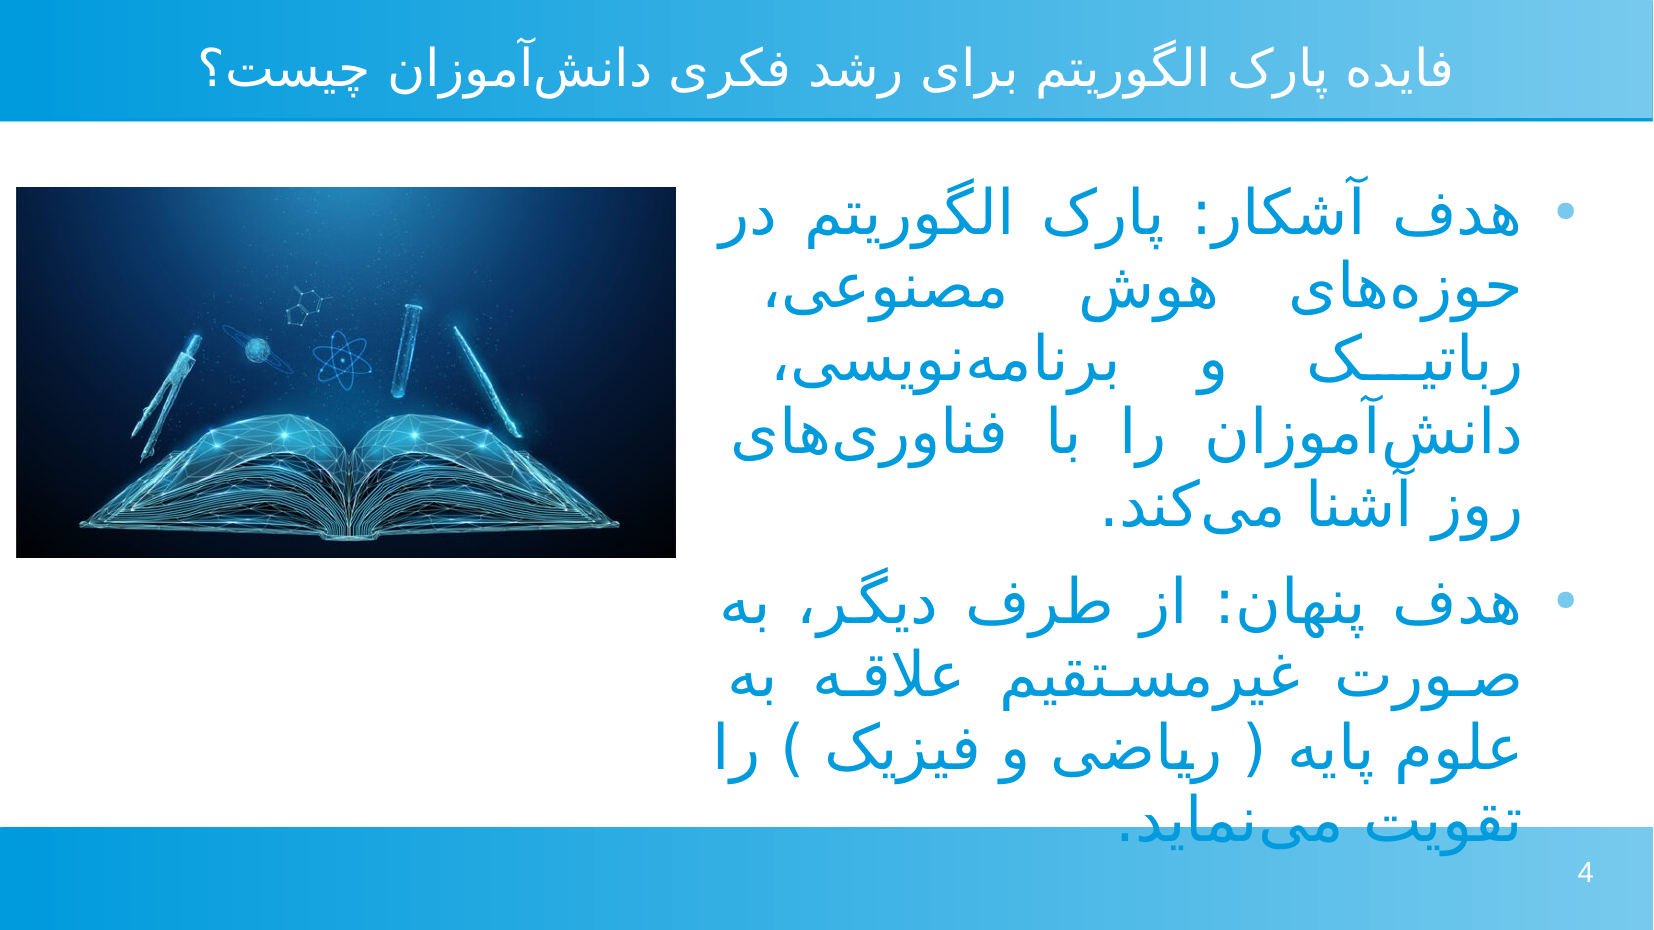

# فایده پارک الگوریتم برای رشد فکری دانش‌آموزان چیست؟
هدف آشکار: پارک الگوریتم در حوزه‌های هوش مصنوعی، رباتیک و برنامه‌نویسی، دانش‌آموزان را با فناوری‌های روز آشنا می‌کند.
هدف پنهان: از طرف دیگر، به صورت غیرمستقیم علاقه به علوم پایه ( ریاضی و فیزیک ) را تقویت می‌نماید.
4